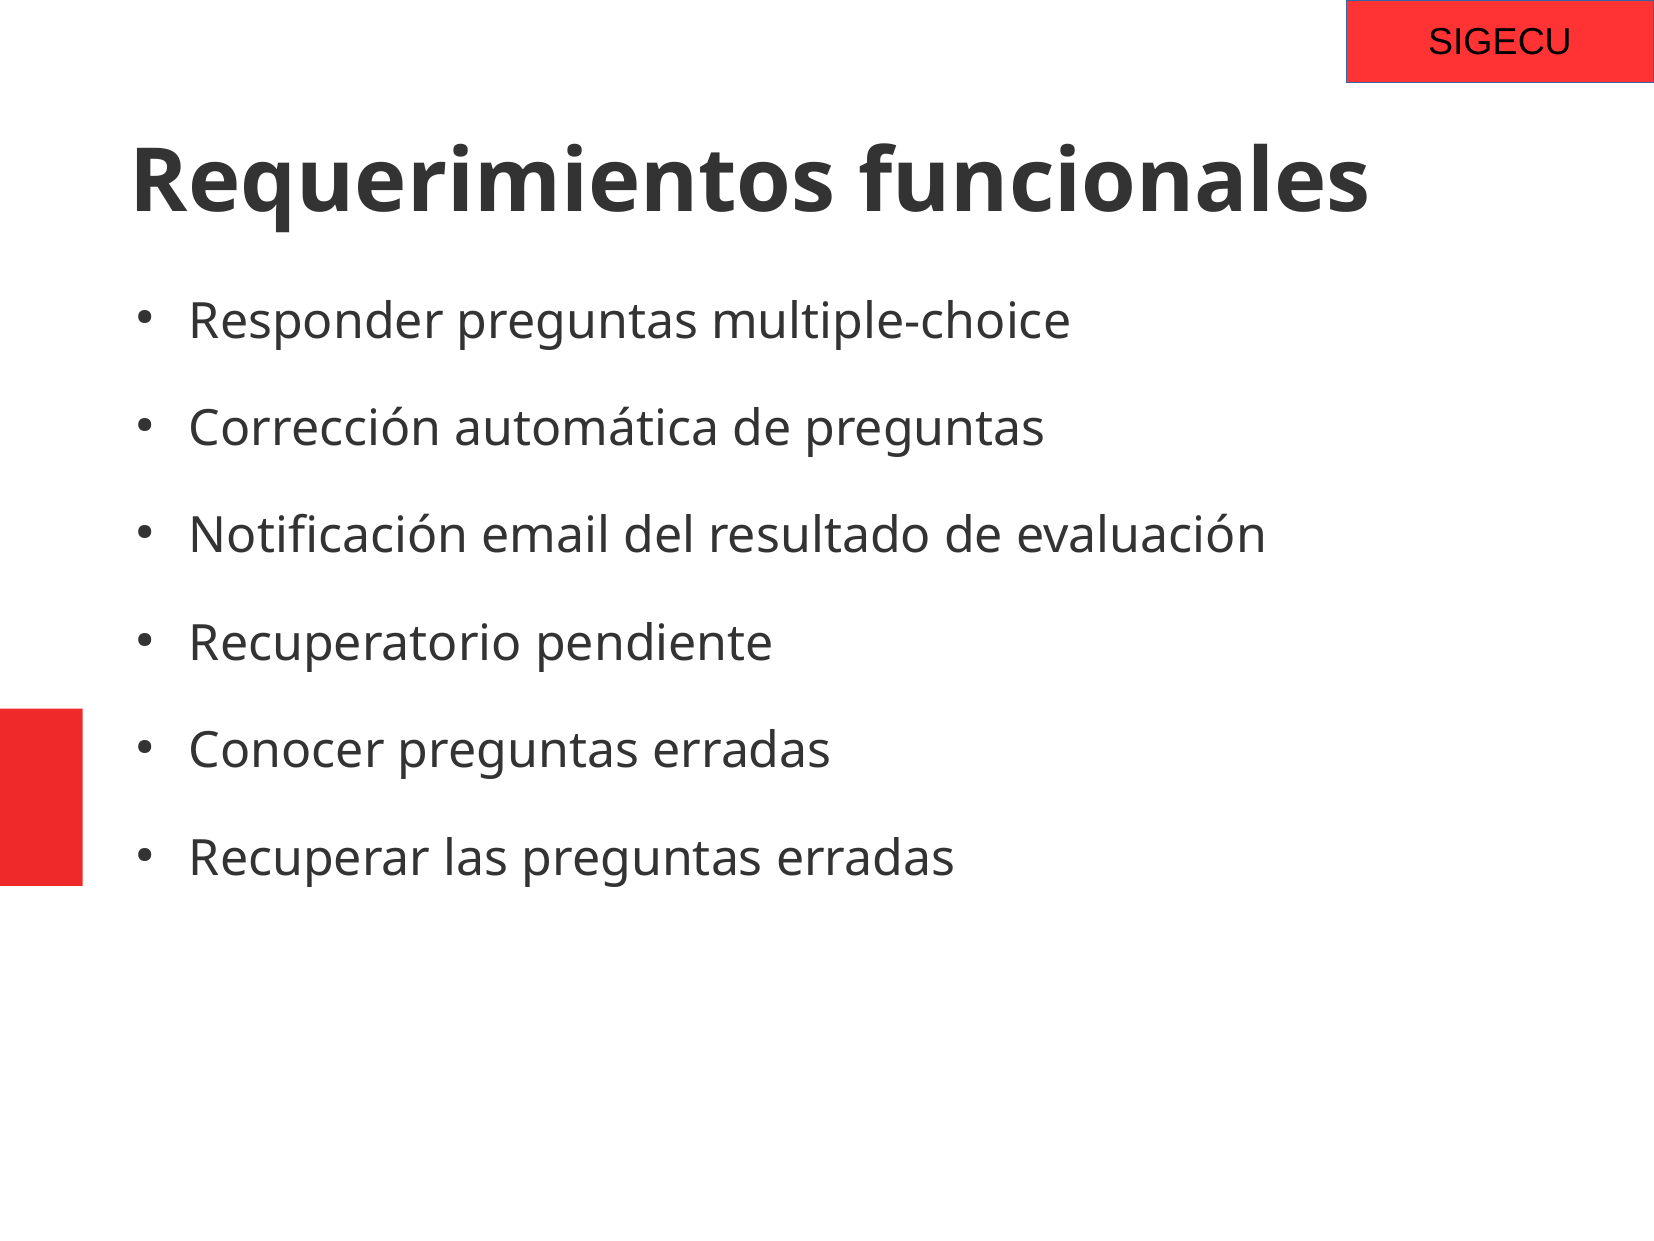

SIGECU
# Requerimientos funcionales
Responder preguntas multiple-choice
Corrección automática de preguntas
Notificación email del resultado de evaluación
Recuperatorio pendiente
Conocer preguntas erradas
Recuperar las preguntas erradas